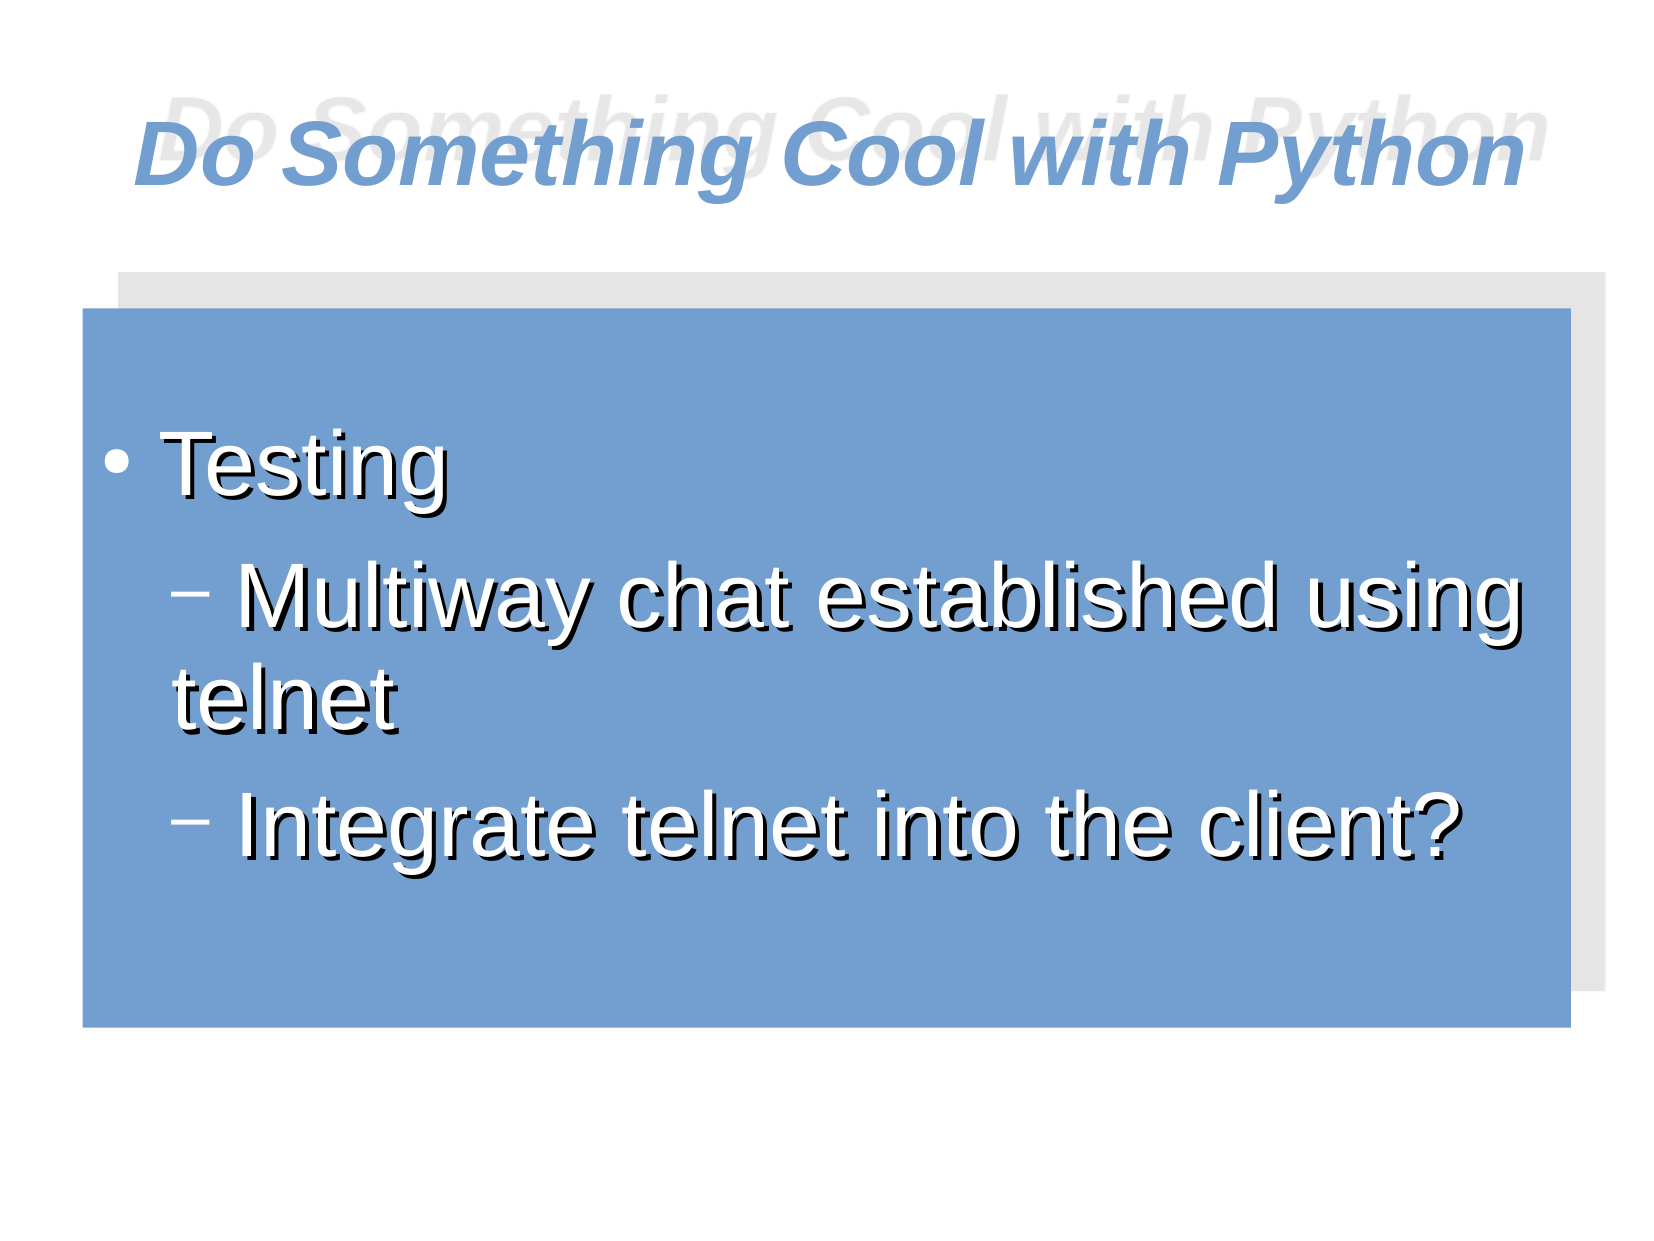

# Do Something Cool with Python
 Testing
 Multiway chat established using telnet
 Integrate telnet into the client?